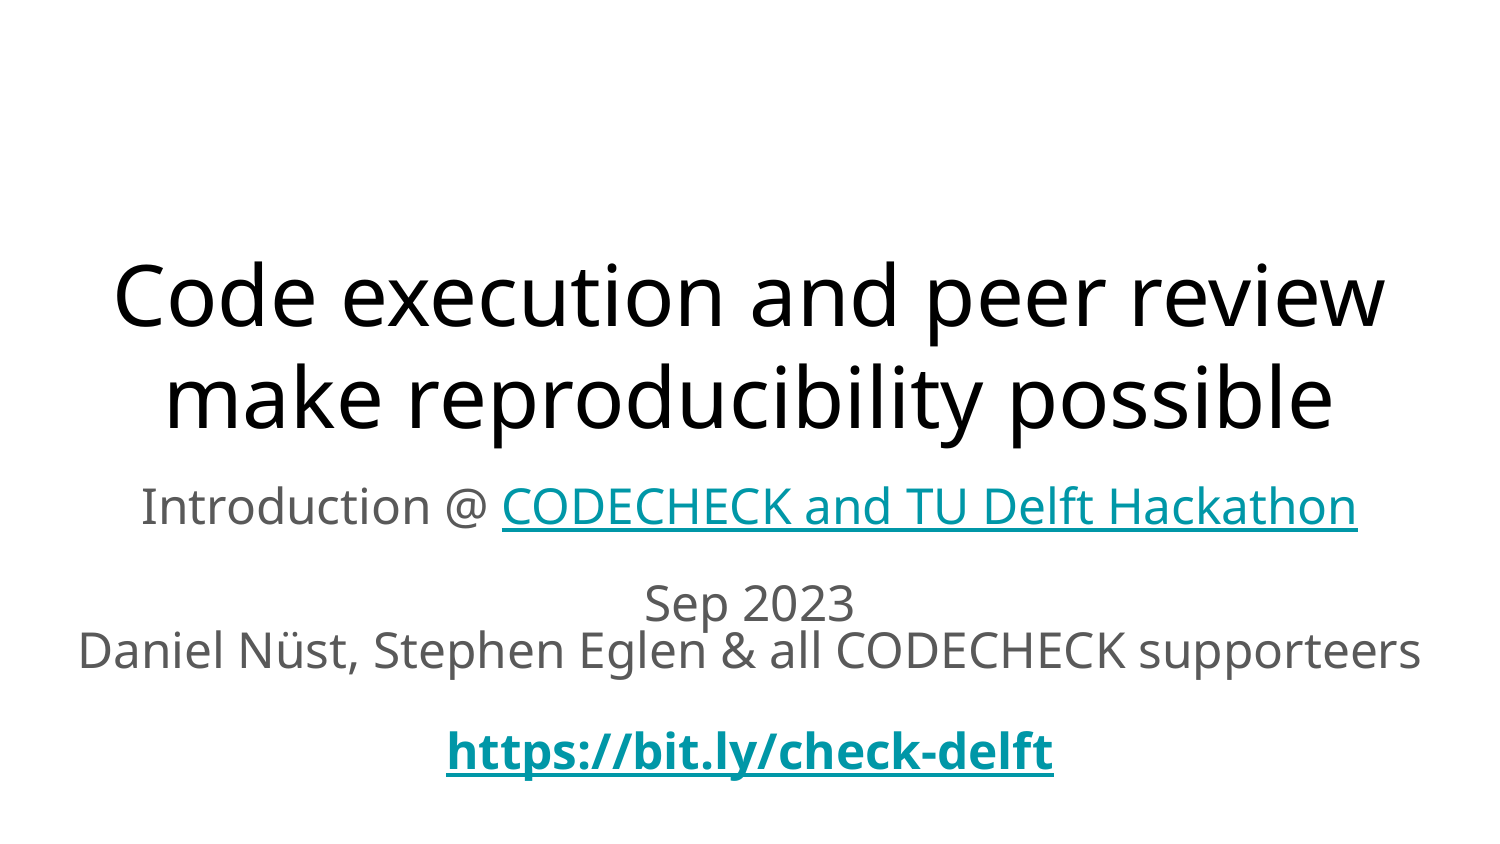

# Code execution and peer review make reproducibility possible
Introduction @ CODECHECK and TU Delft Hackathon
Sep 2023
Daniel Nüst, Stephen Eglen & all CODECHECK supporteers
https://bit.ly/check-delft